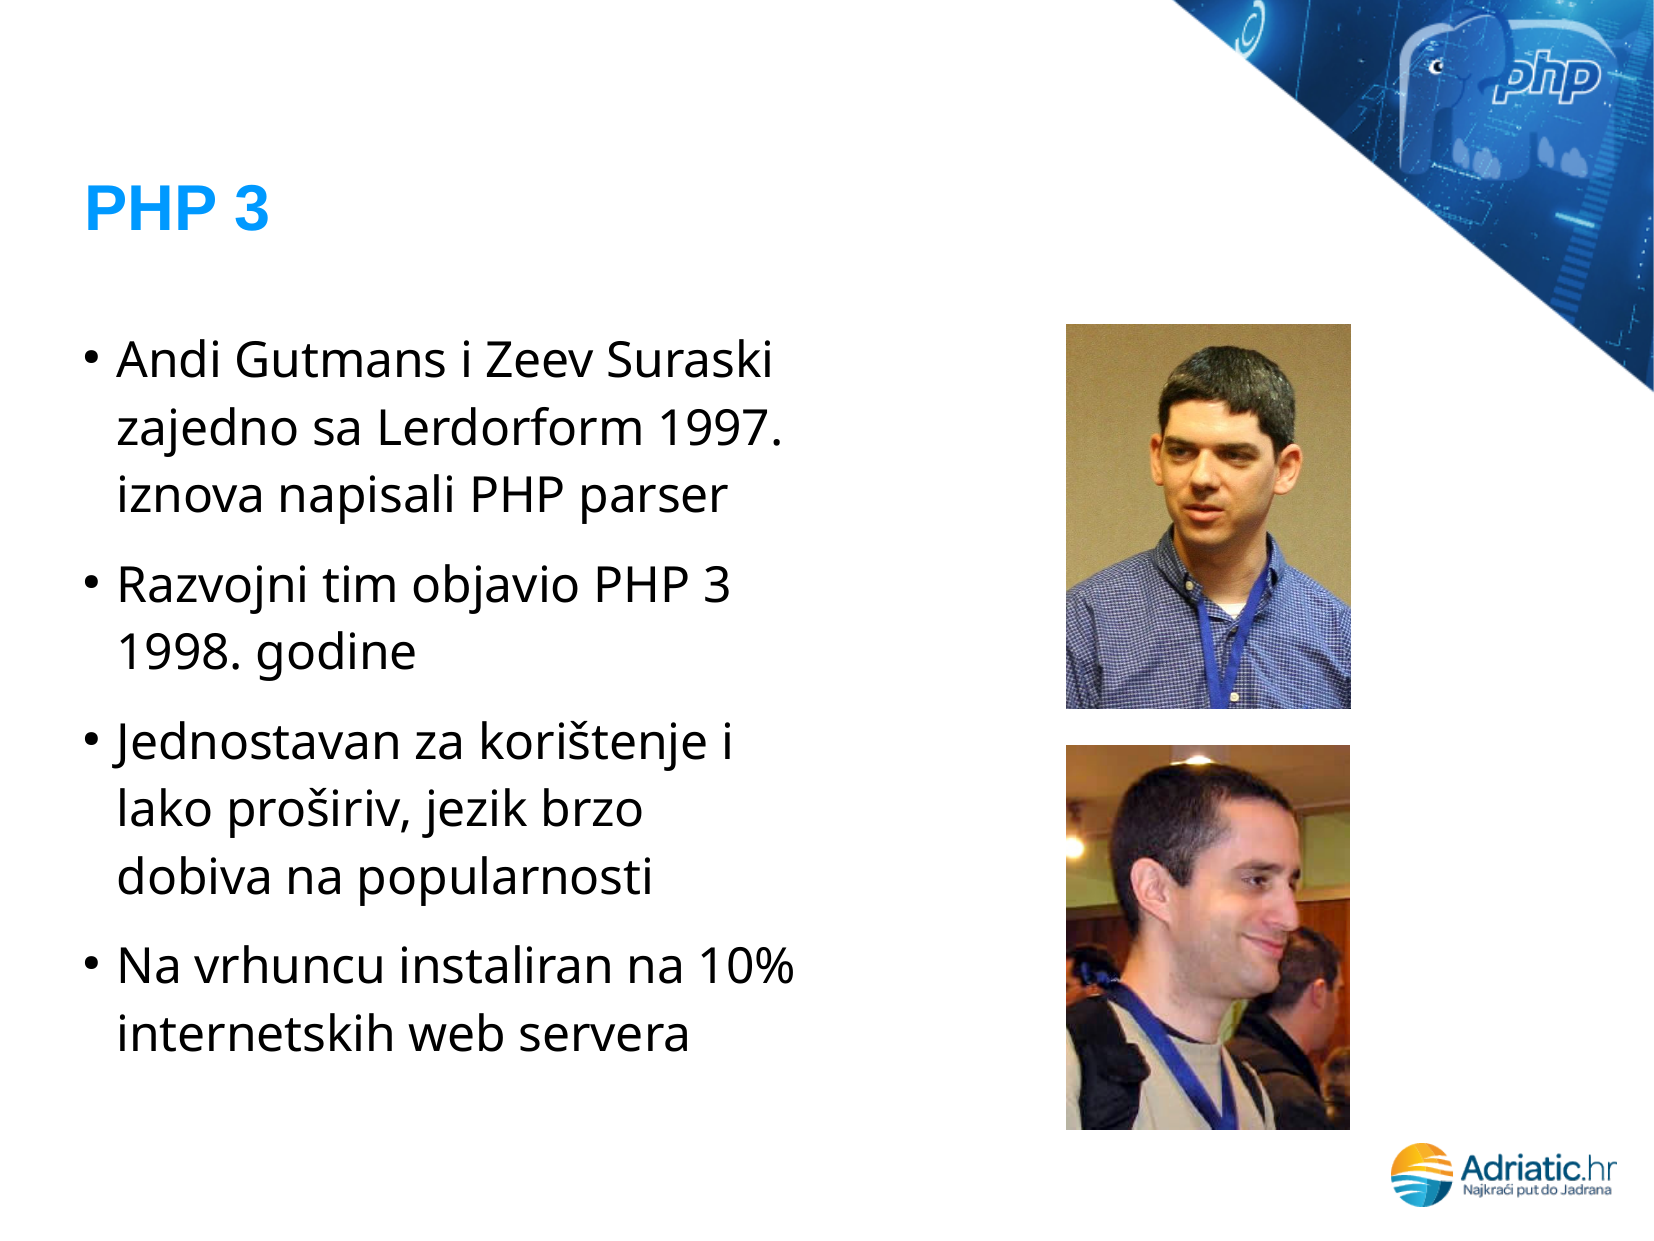

PHP 3
# Andi Gutmans i Zeev Suraski zajedno sa Lerdorform 1997. iznova napisali PHP parser
Razvojni tim objavio PHP 3 1998. godine
Jednostavan za korištenje i lako proširiv, jezik brzo dobiva na popularnosti
Na vrhuncu instaliran na 10% internetskih web servera